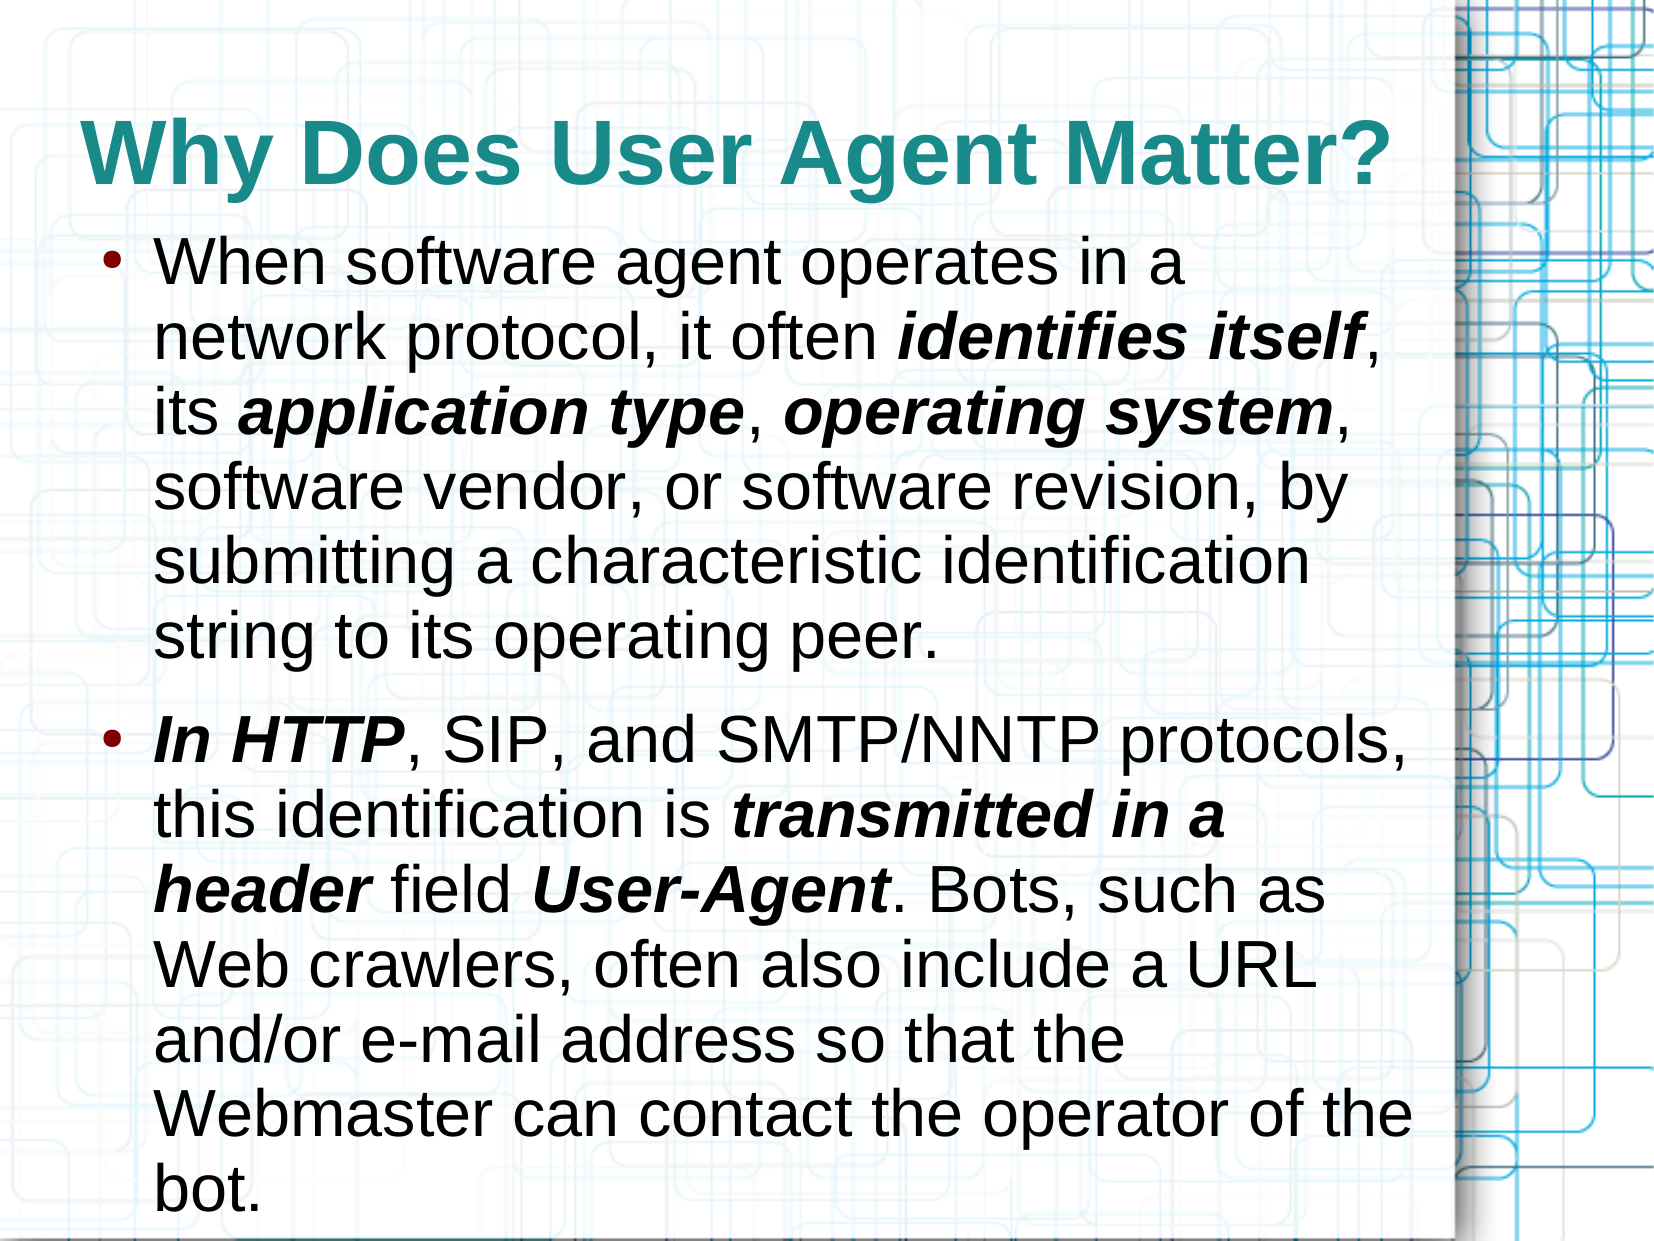

# Why Does User Agent Matter?
When software agent operates in a network protocol, it often identifies itself, its application type, operating system, software vendor, or software revision, by submitting a characteristic identification string to its operating peer.
In HTTP, SIP, and SMTP/NNTP protocols, this identification is transmitted in a header field User-Agent. Bots, such as Web crawlers, often also include a URL and/or e-mail address so that the Webmaster can contact the operator of the bot.